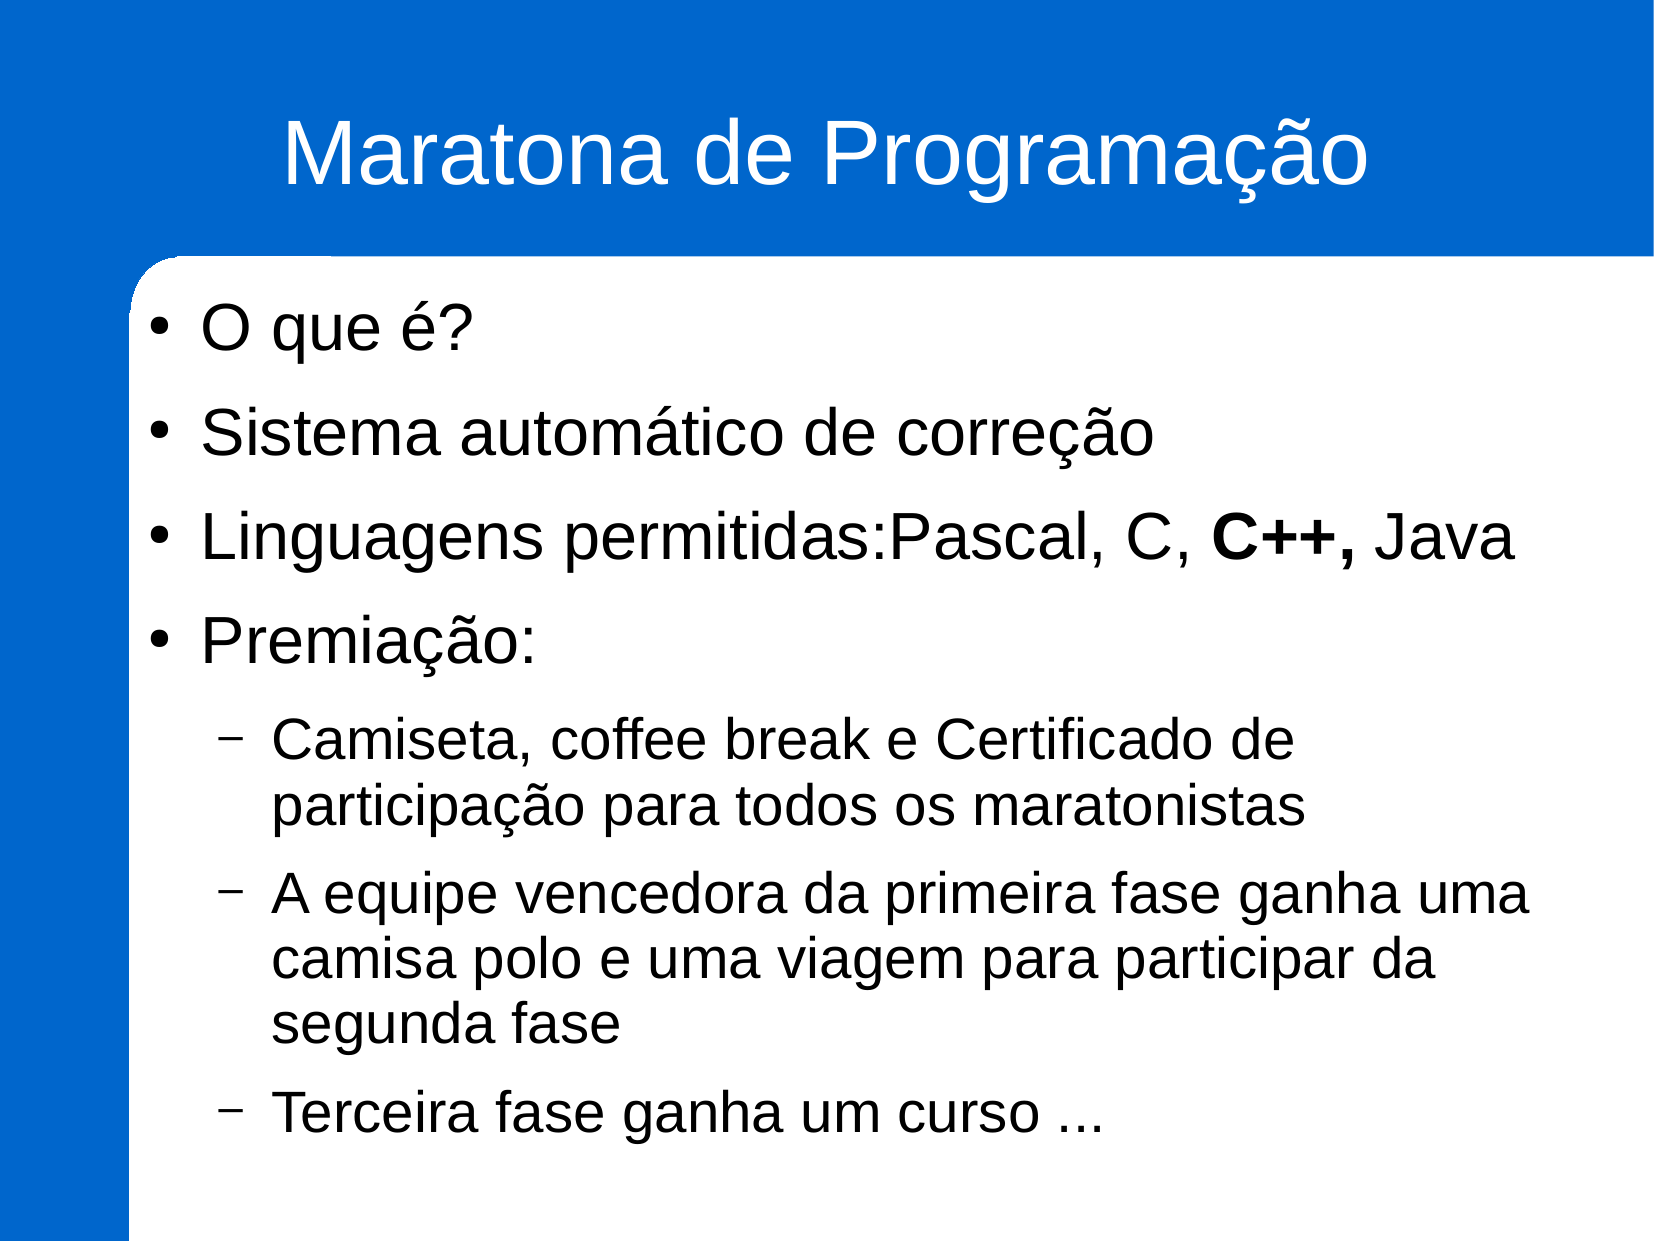

# Maratona de Programação
O que é?
Sistema automático de correção
Linguagens permitidas:Pascal, C, C++, Java
Premiação:
Camiseta, coffee break e Certificado de participação para todos os maratonistas
A equipe vencedora da primeira fase ganha uma camisa polo e uma viagem para participar da segunda fase
Terceira fase ganha um curso ...